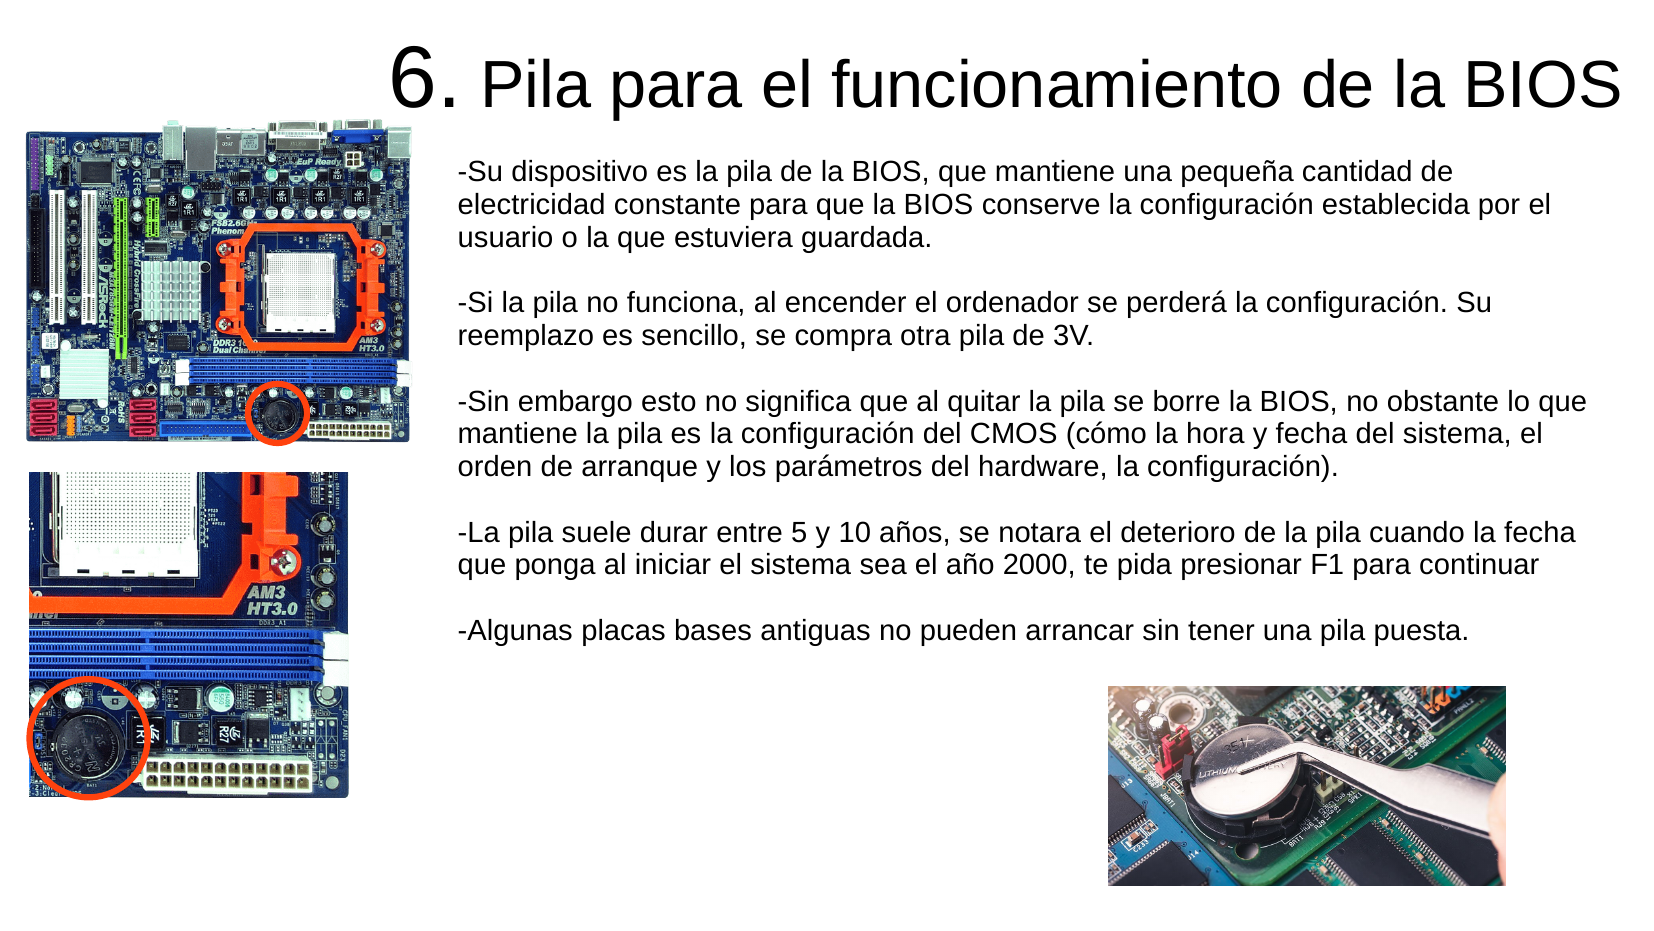

# 6. Pila para el funcionamiento de la BIOS
-Su dispositivo es la pila de la BIOS, que mantiene una pequeña cantidad de electricidad constante para que la BIOS conserve la configuración establecida por el usuario o la que estuviera guardada.
-Si la pila no funciona, al encender el ordenador se perderá la configuración. Su reemplazo es sencillo, se compra otra pila de 3V.
-Sin embargo esto no significa que al quitar la pila se borre la BIOS, no obstante lo que mantiene la pila es la configuración del CMOS (cómo la hora y fecha del sistema, el orden de arranque y los parámetros del hardware, la configuración).
-La pila suele durar entre 5 y 10 años, se notara el deterioro de la pila cuando la fecha que ponga al iniciar el sistema sea el año 2000, te pida presionar F1 para continuar
-Algunas placas bases antiguas no pueden arrancar sin tener una pila puesta.